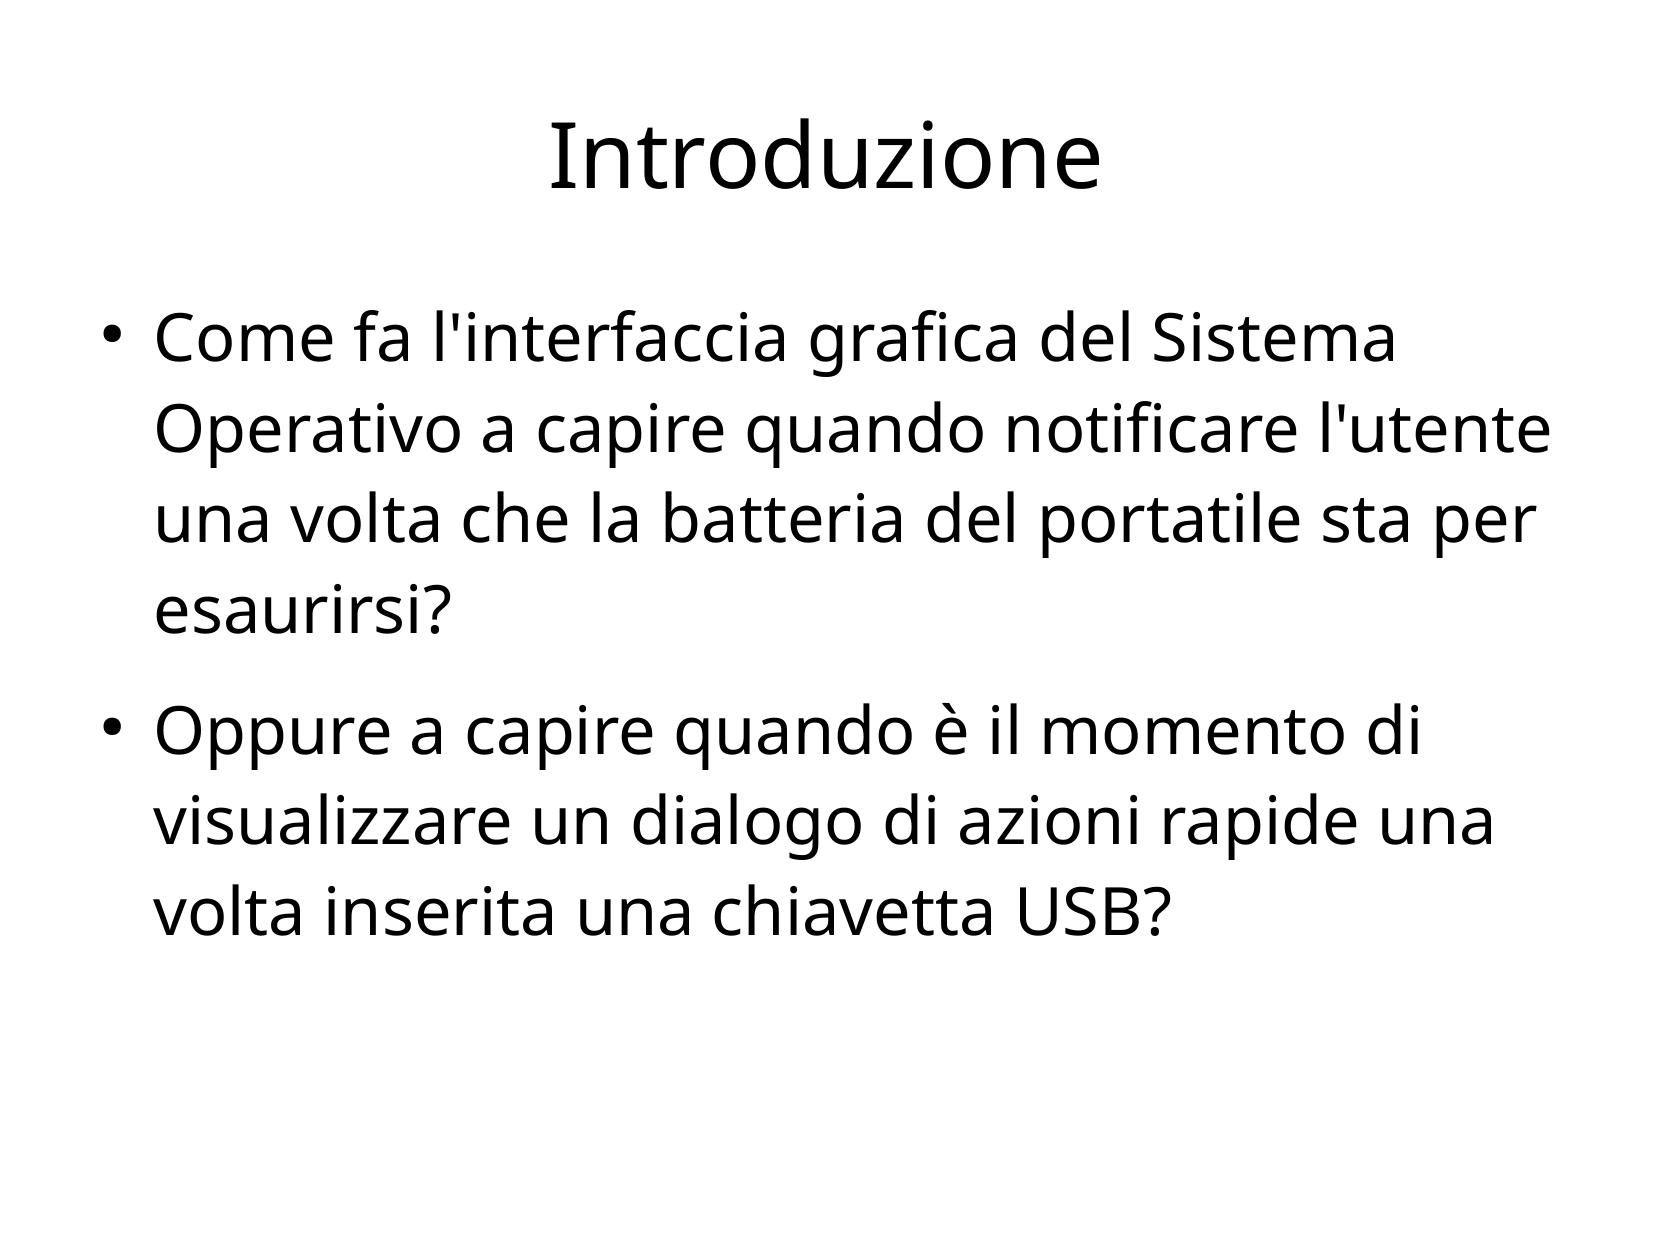

# Introduzione
Come fa l'interfaccia grafica del Sistema Operativo a capire quando notificare l'utente una volta che la batteria del portatile sta per esaurirsi?
Oppure a capire quando è il momento di visualizzare un dialogo di azioni rapide una volta inserita una chiavetta USB?